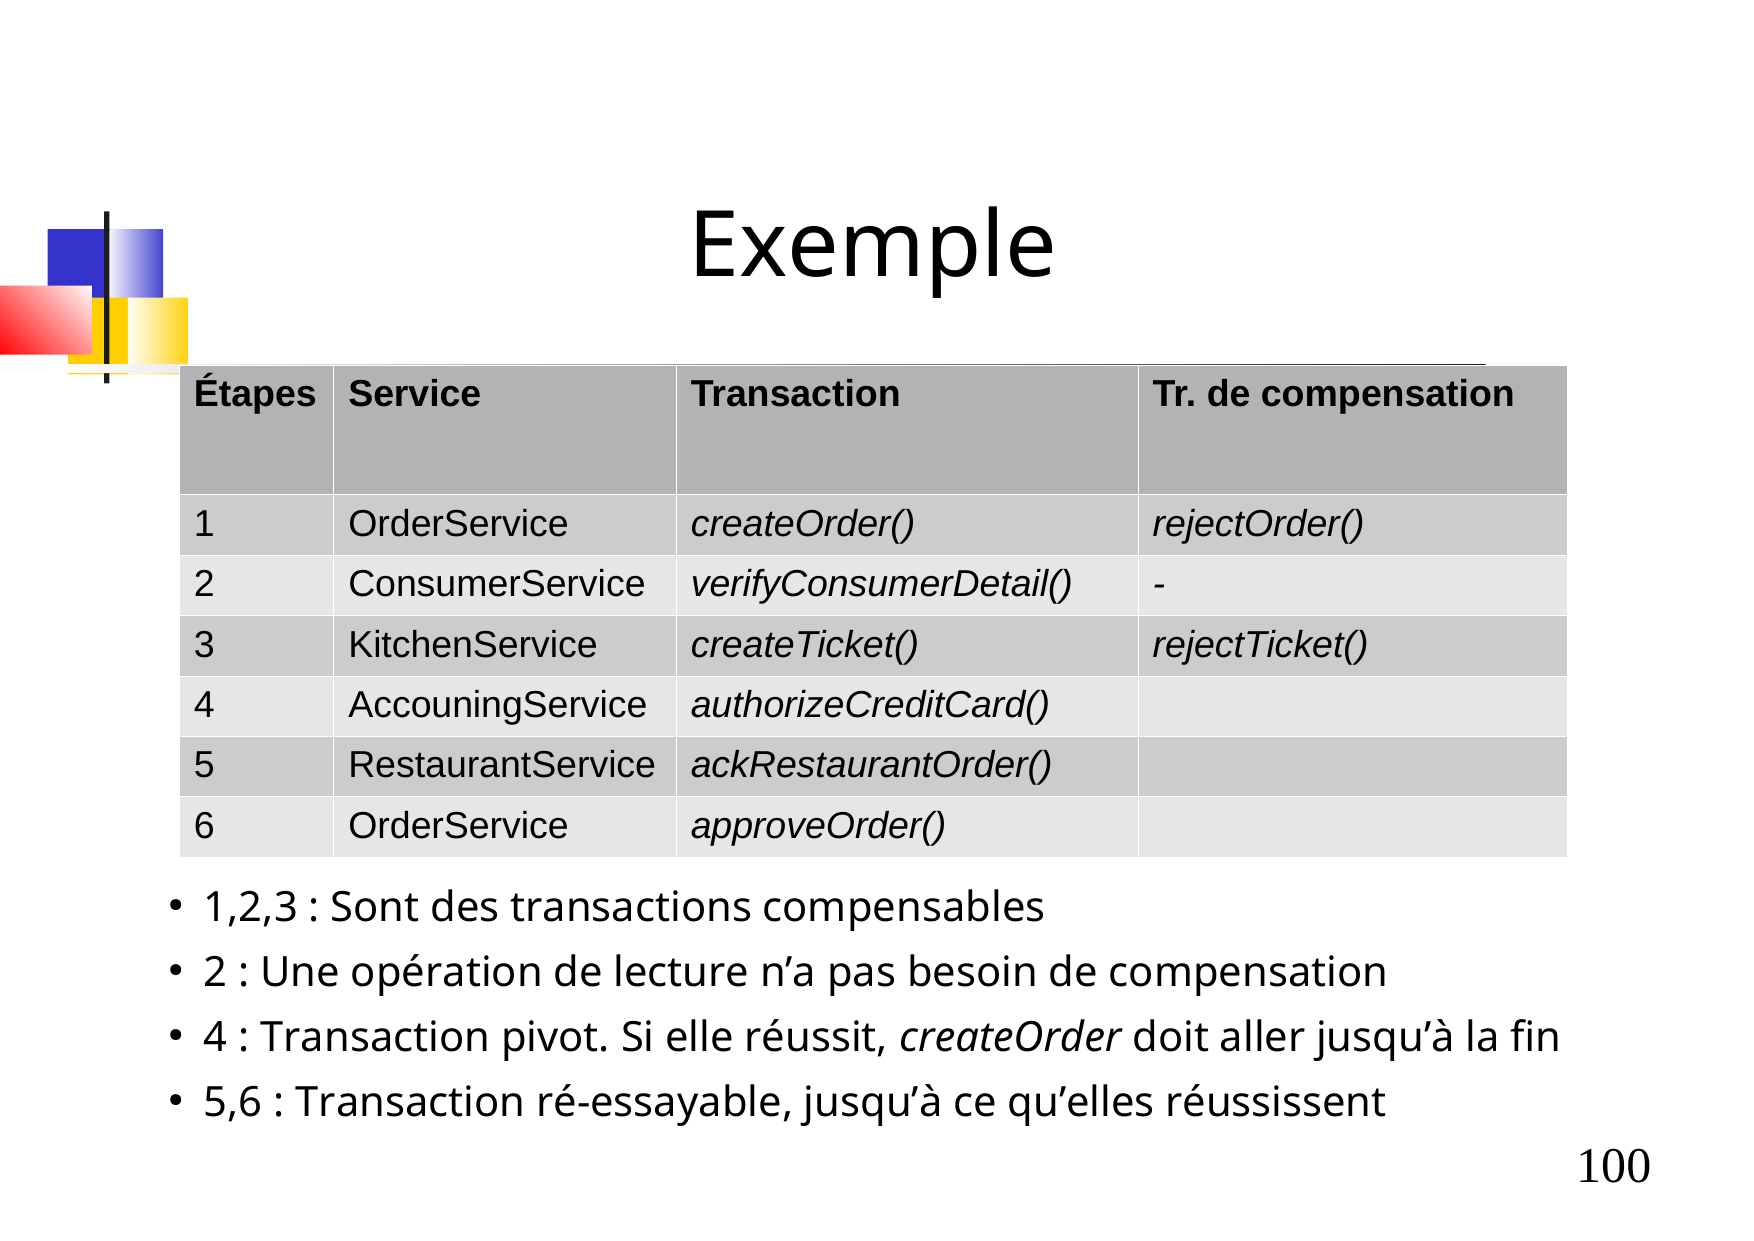

# Exemple
| Étapes | Service | Transaction | Tr. de compensation |
| --- | --- | --- | --- |
| 1 | OrderService | createOrder() | rejectOrder() |
| 2 | ConsumerService | verifyConsumerDetail() | - |
| 3 | KitchenService | createTicket() | rejectTicket() |
| 4 | AccouningService | authorizeCreditCard() | |
| 5 | RestaurantService | ackRestaurantOrder() | |
| 6 | OrderService | approveOrder() | |
1,2,3 : Sont des transactions compensables
2 : Une opération de lecture n’a pas besoin de compensation
4 : Transaction pivot. Si elle réussit, createOrder doit aller jusqu’à la fin
5,6 : Transaction ré-essayable, jusqu’à ce qu’elles réussissent